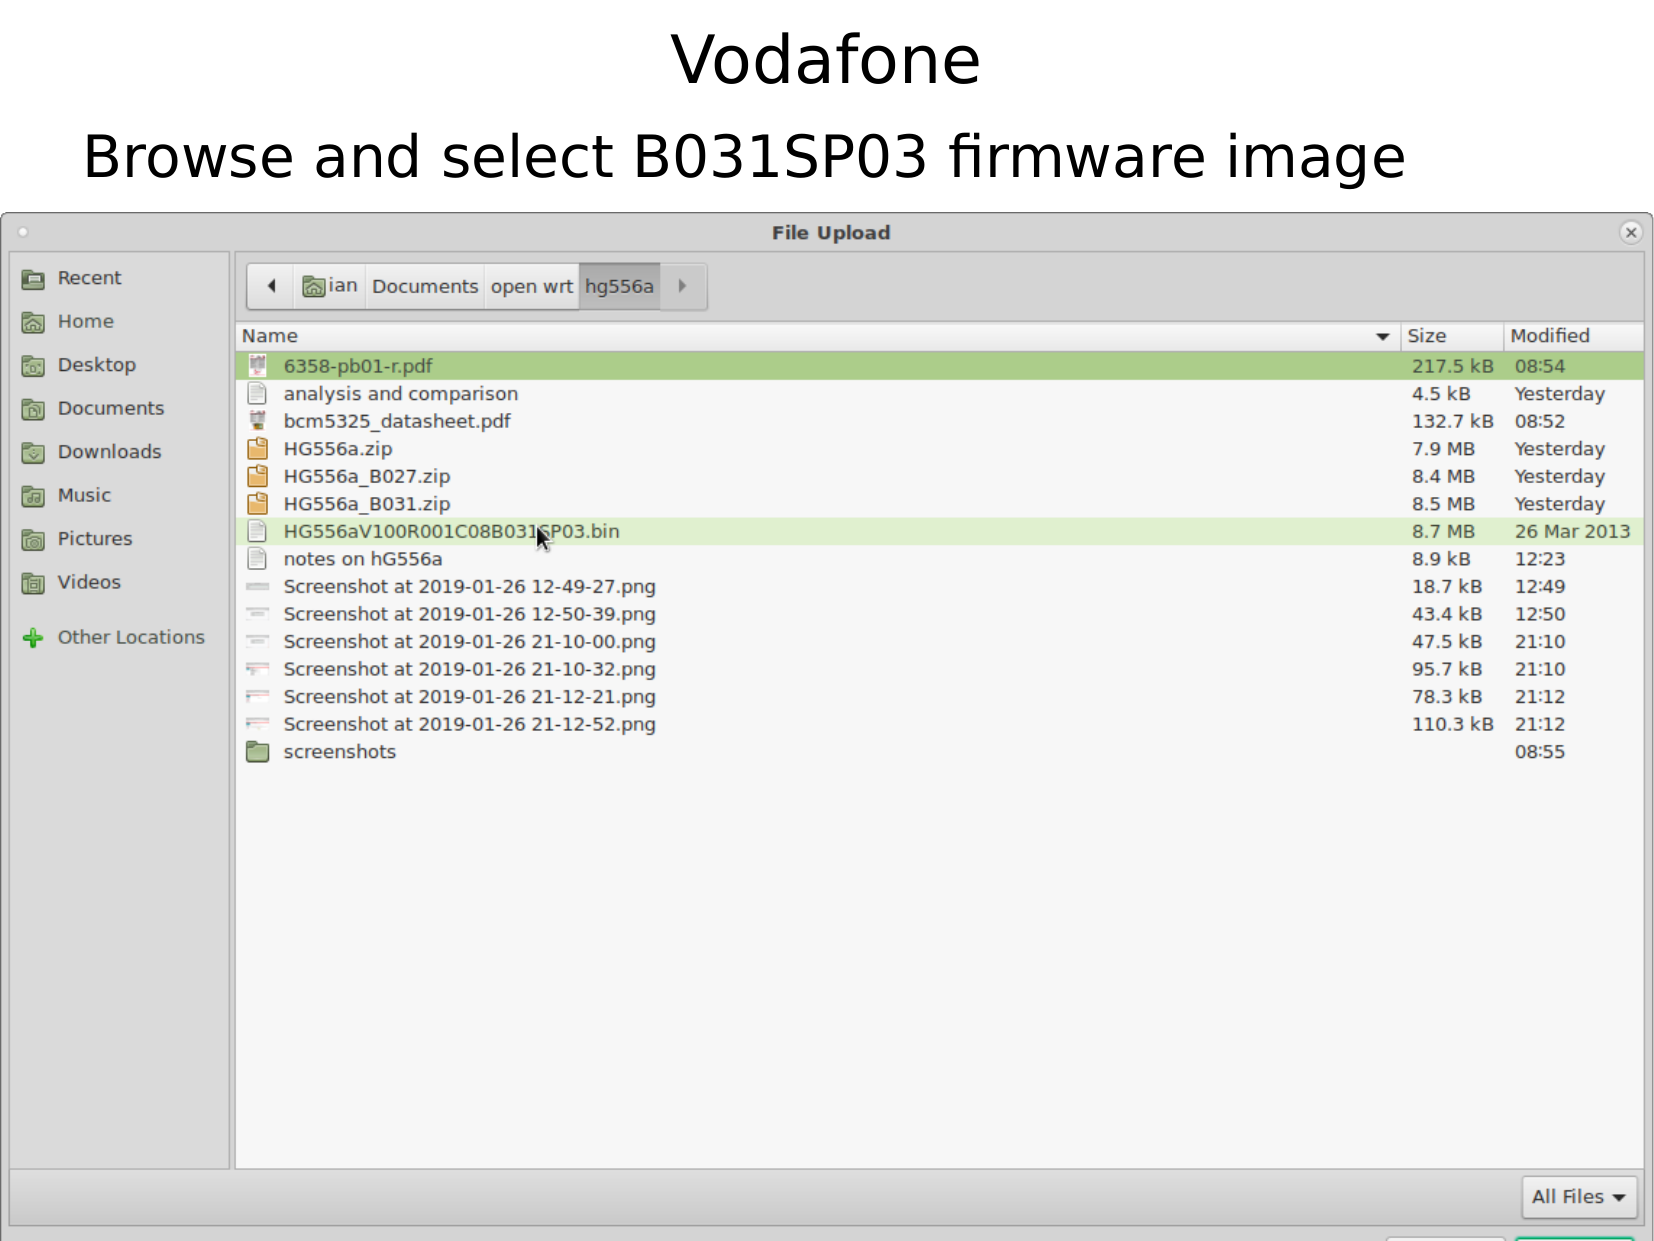

# Vodafone
Browse and select B031SP03 firmware image